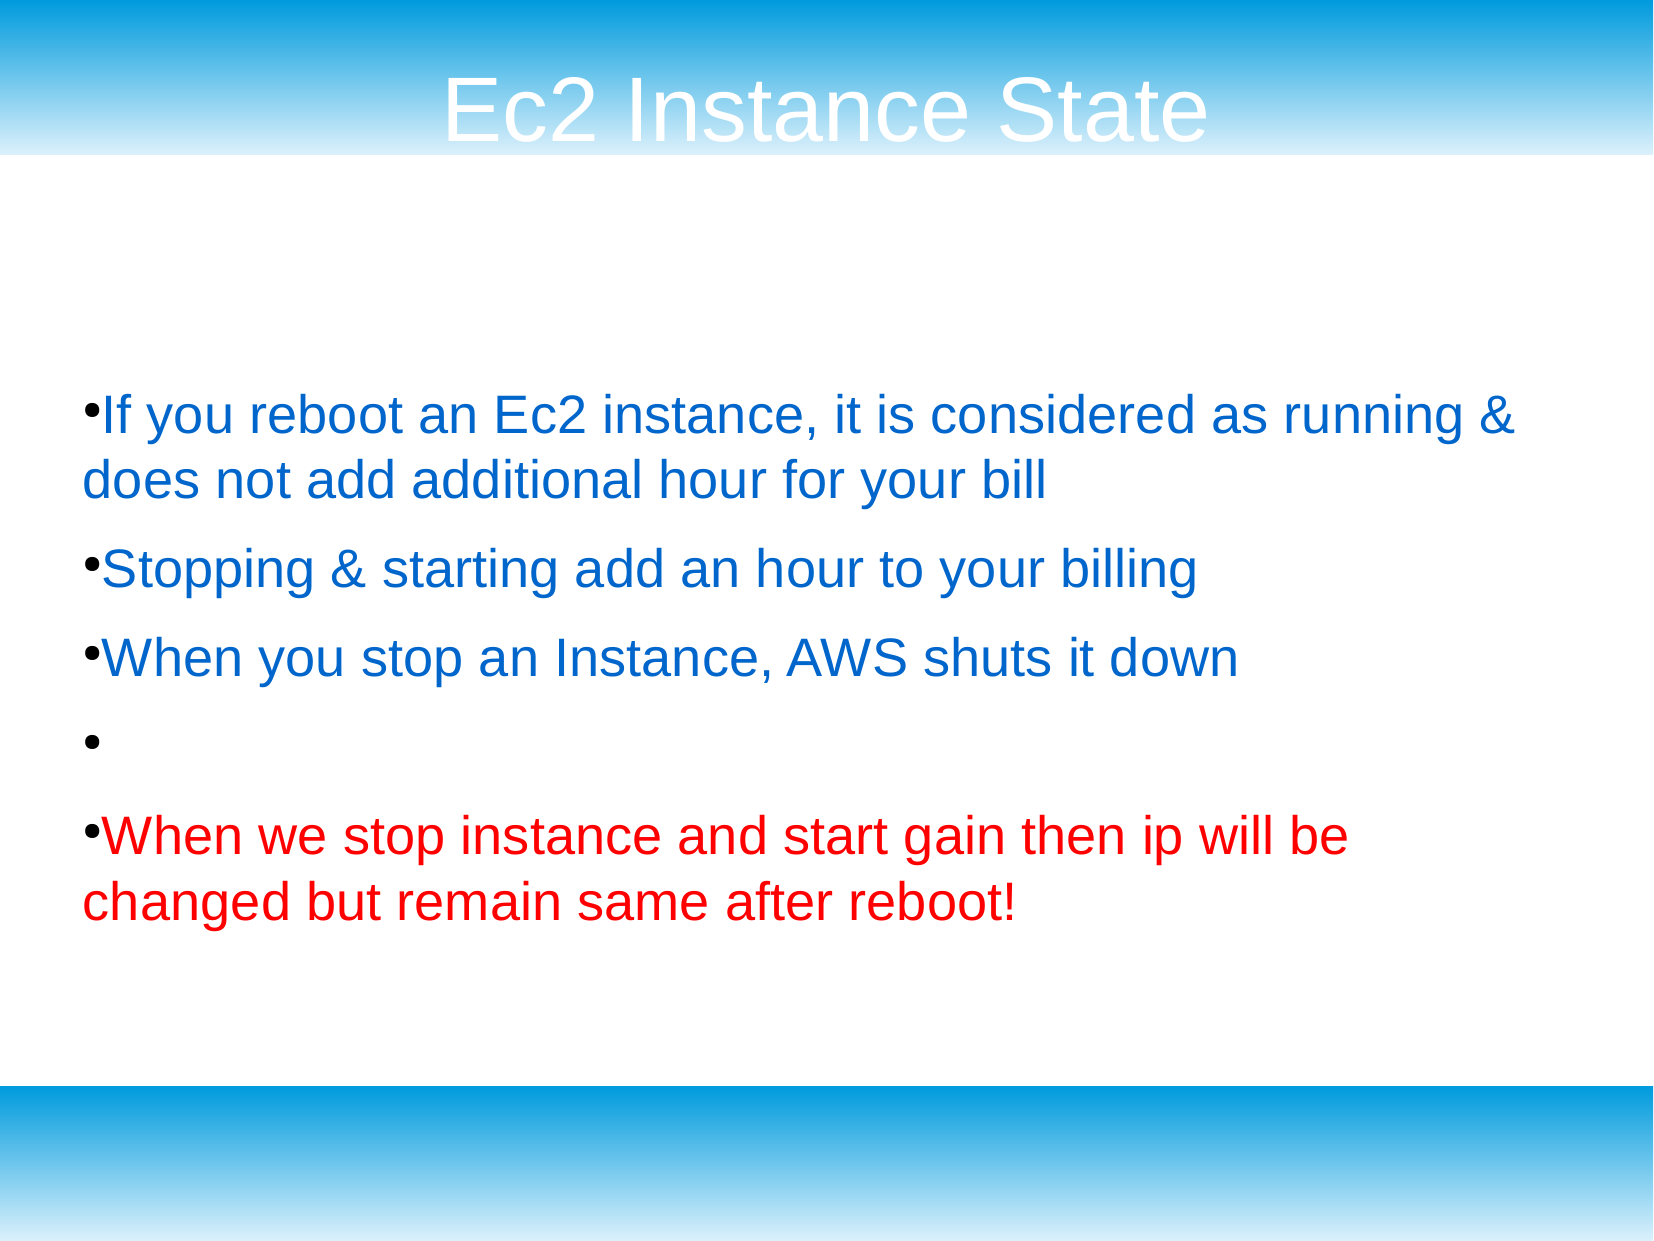

# Ec2 Instance State
If you reboot an Ec2 instance, it is considered as running & does not add additional hour for your bill
Stopping & starting add an hour to your billing
When you stop an Instance, AWS shuts it down
When we stop instance and start gain then ip will be changed but remain same after reboot!